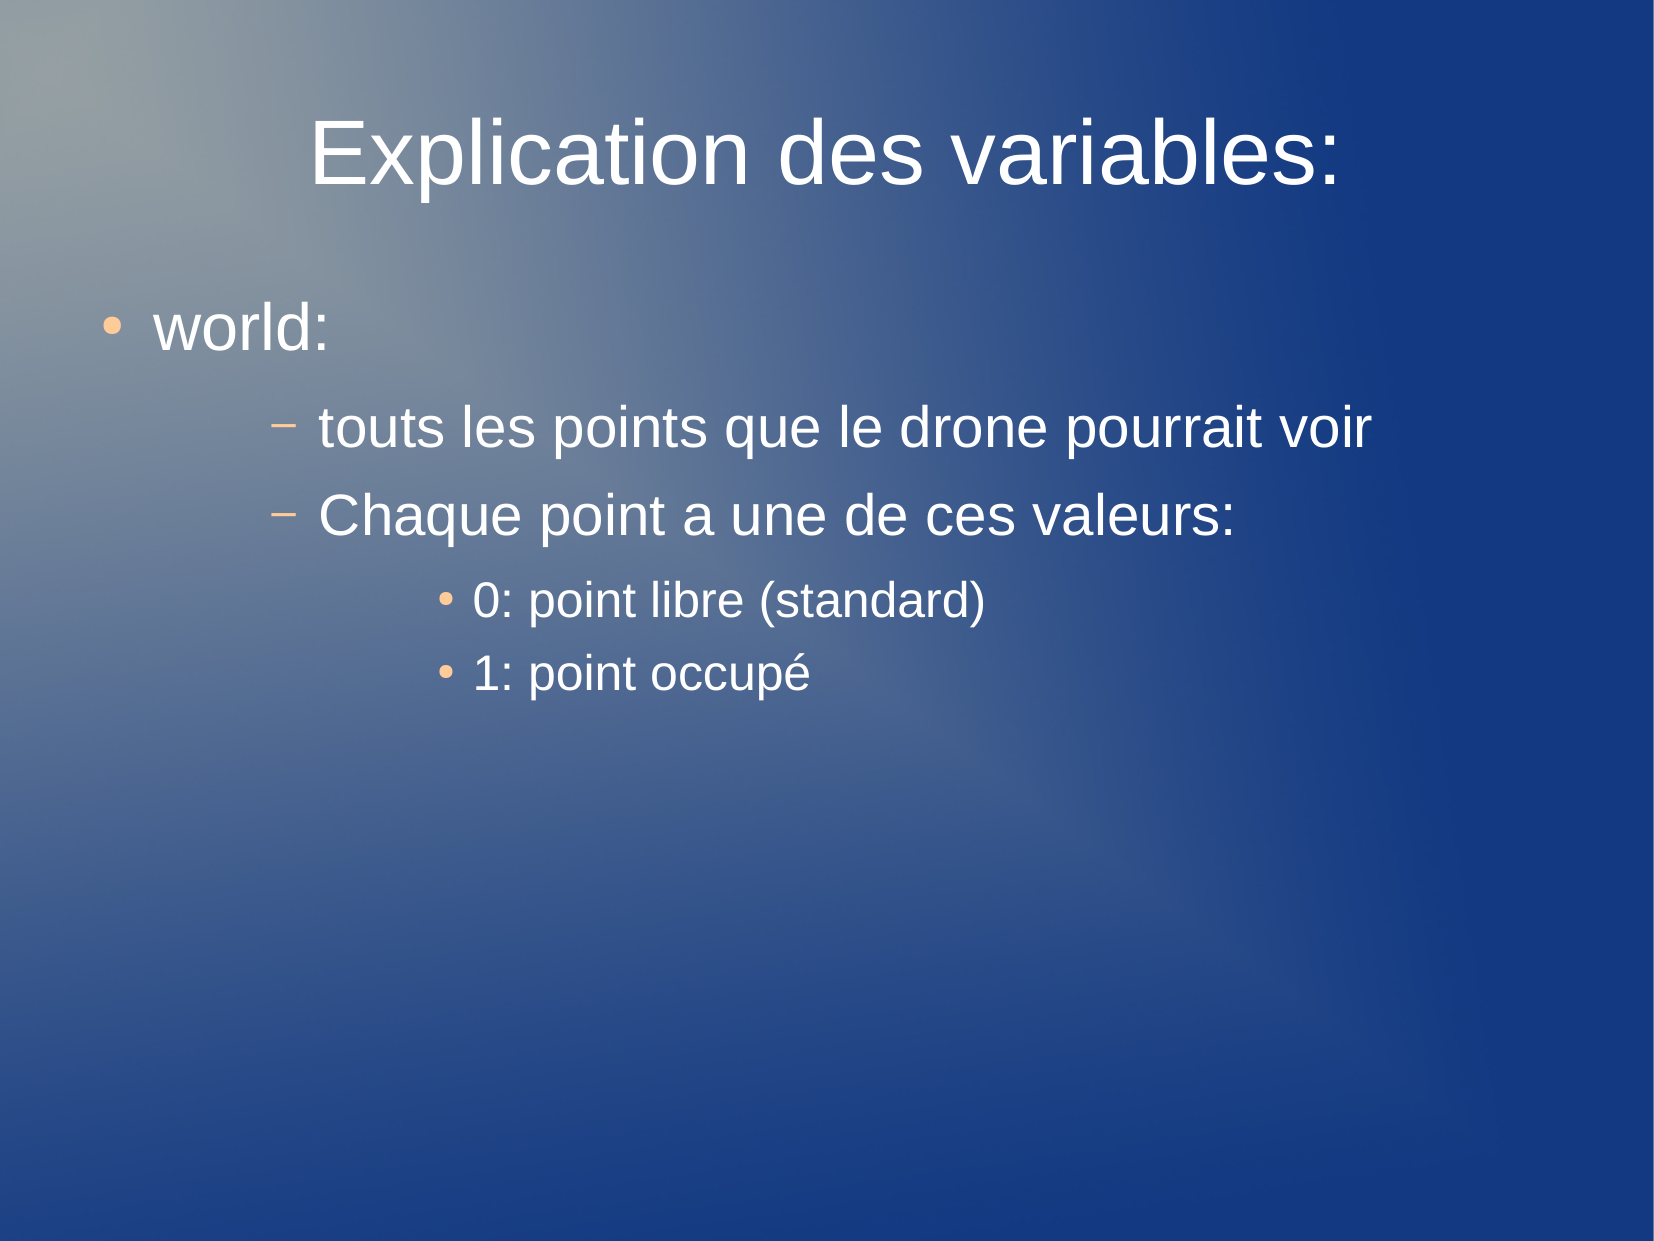

# Explication des variables:
world:
touts les points que le drone pourrait voir
Chaque point a une de ces valeurs:
0: point libre (standard)
1: point occupé